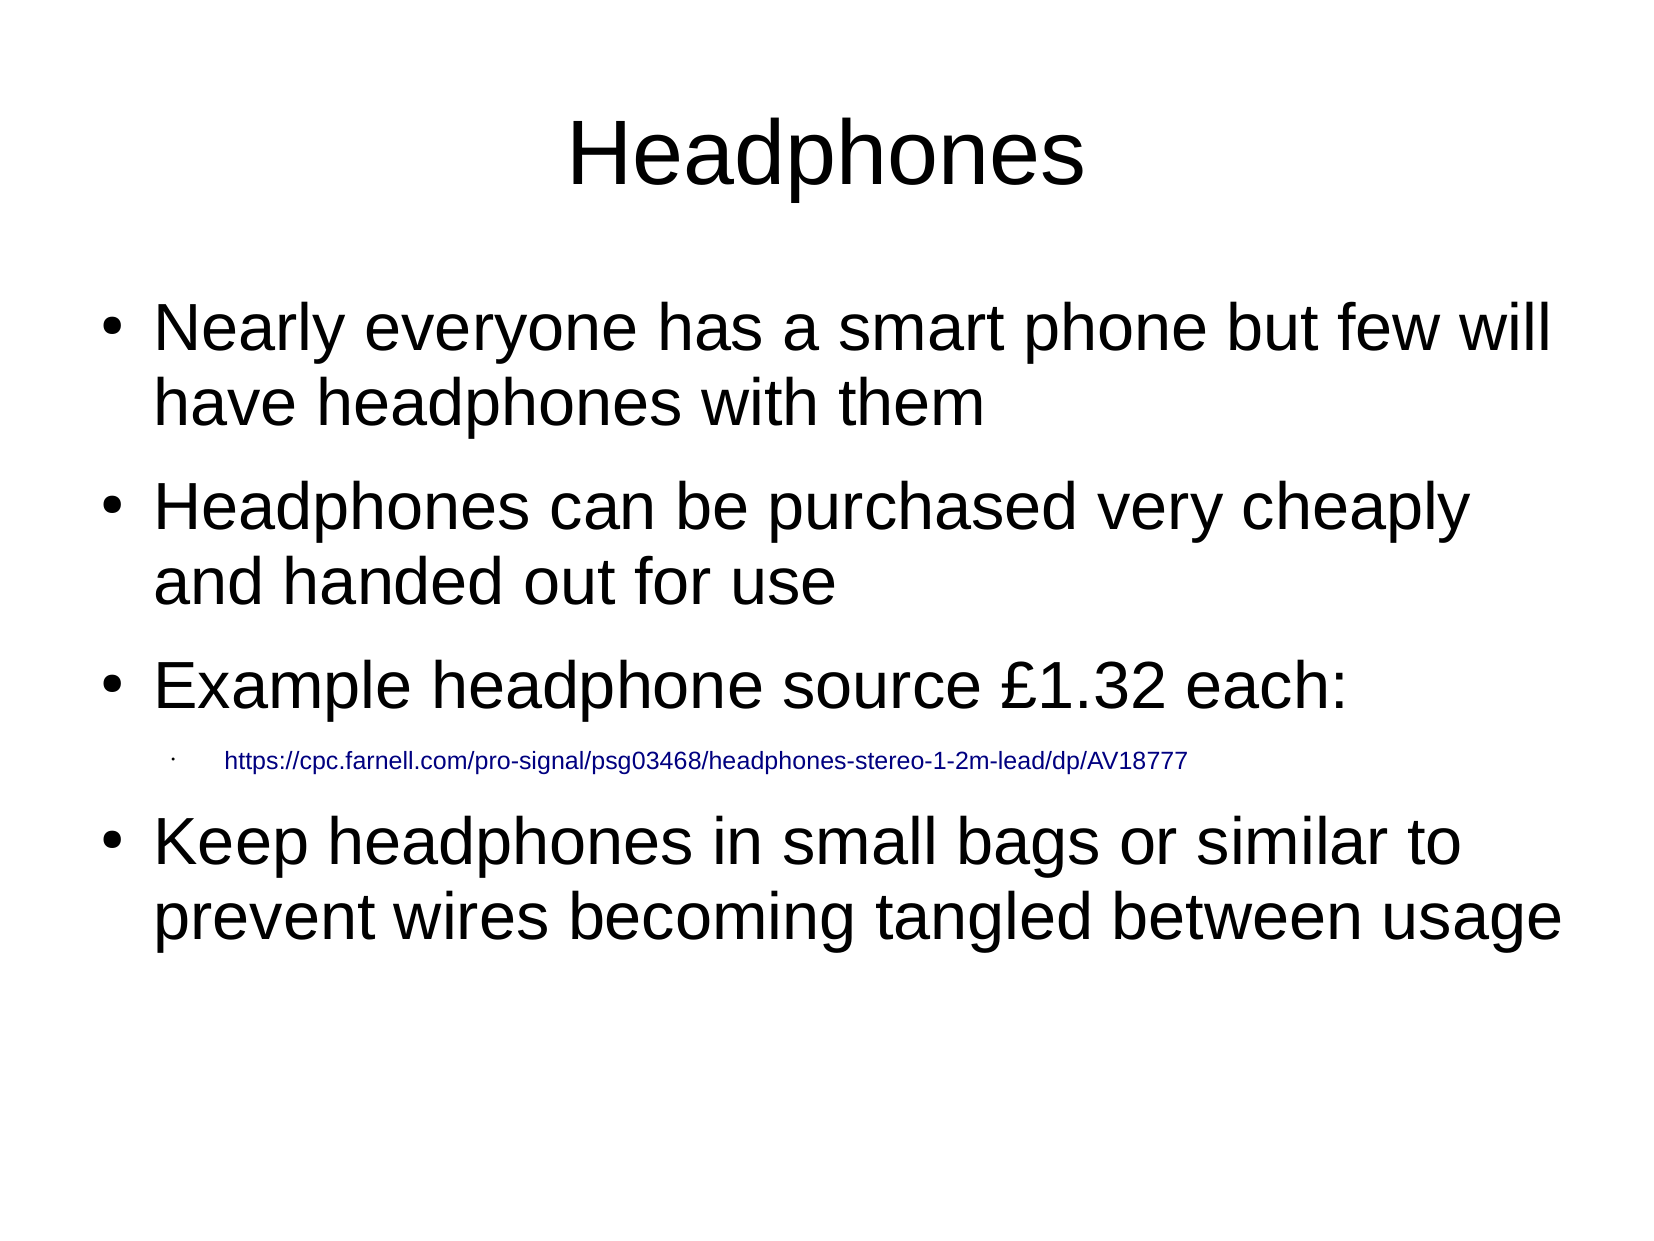

# Headphones
Nearly everyone has a smart phone but few will have headphones with them
Headphones can be purchased very cheaply and handed out for use
Example headphone source £1.32 each:
https://cpc.farnell.com/pro-signal/psg03468/headphones-stereo-1-2m-lead/dp/AV18777
Keep headphones in small bags or similar to prevent wires becoming tangled between usage